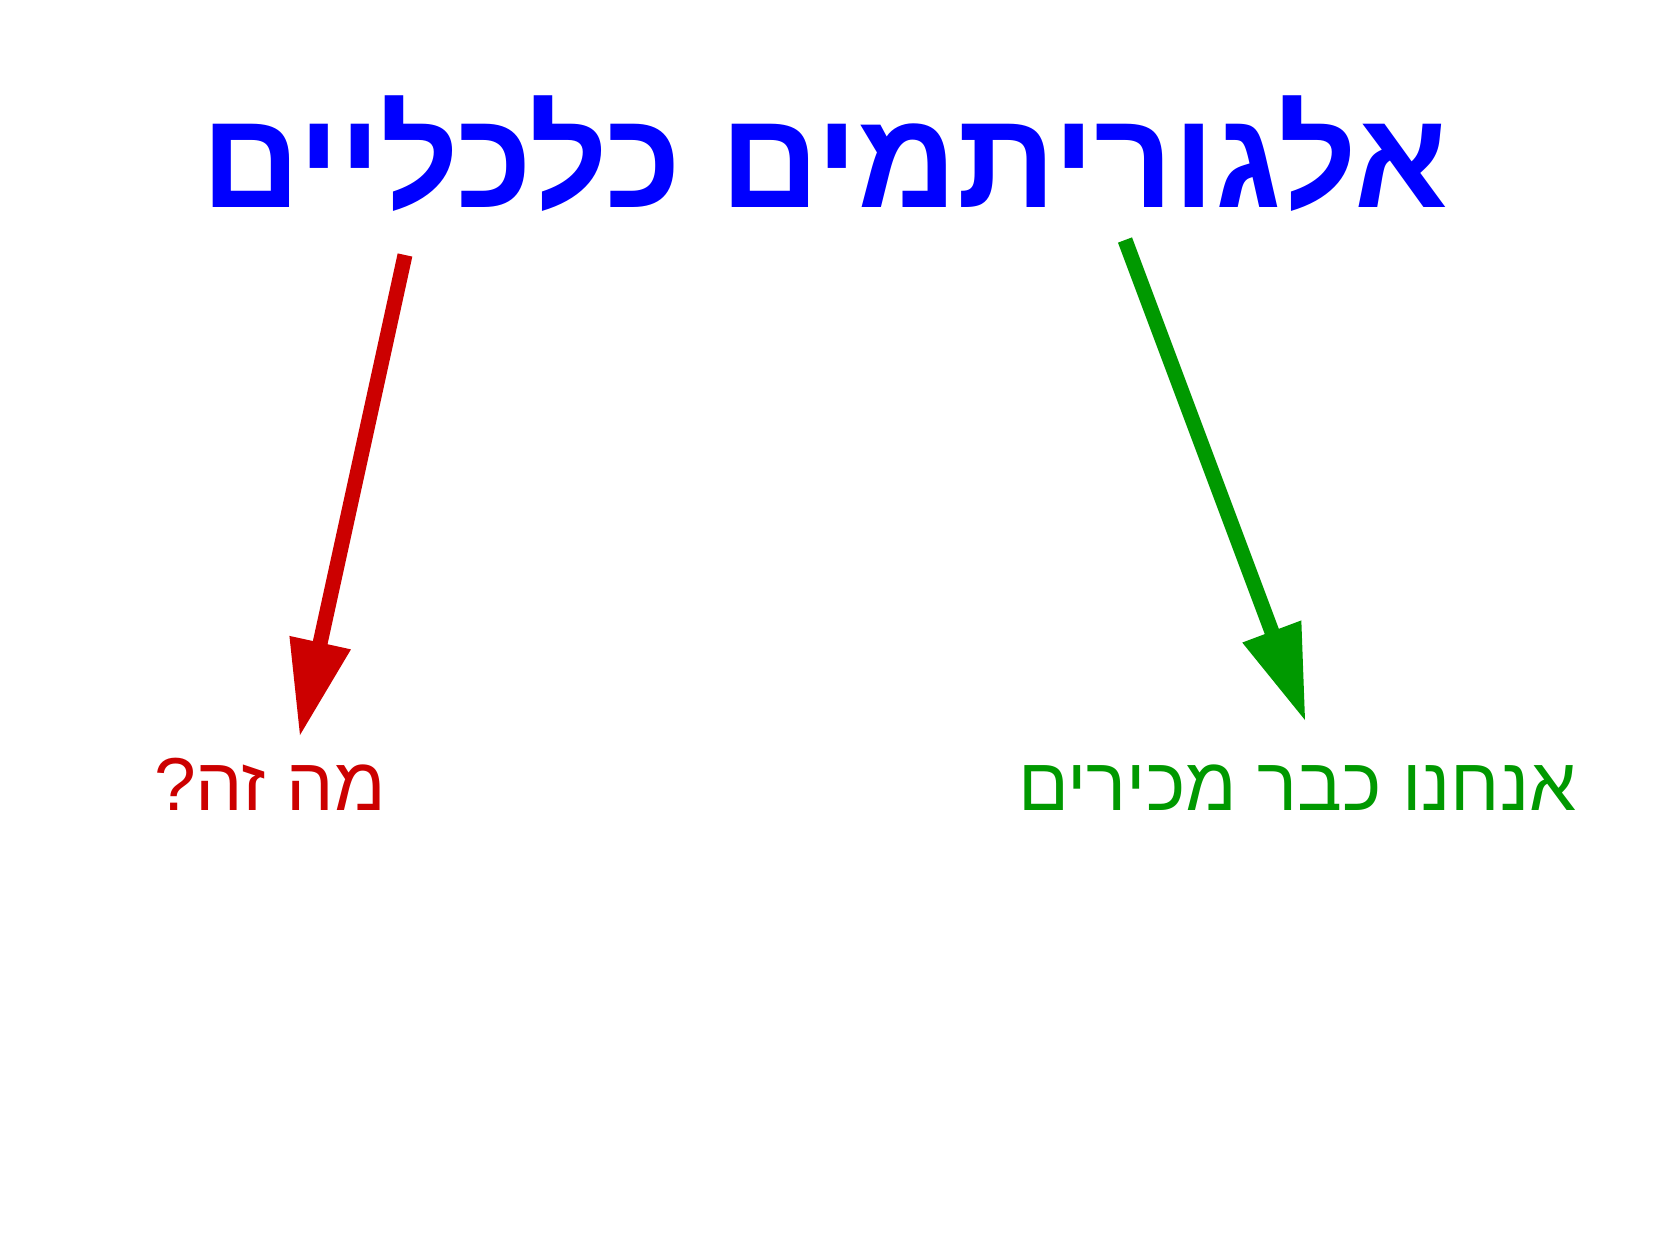

# אלגוריתמים כלכליים
מה זה?
אנחנו כבר מכירים